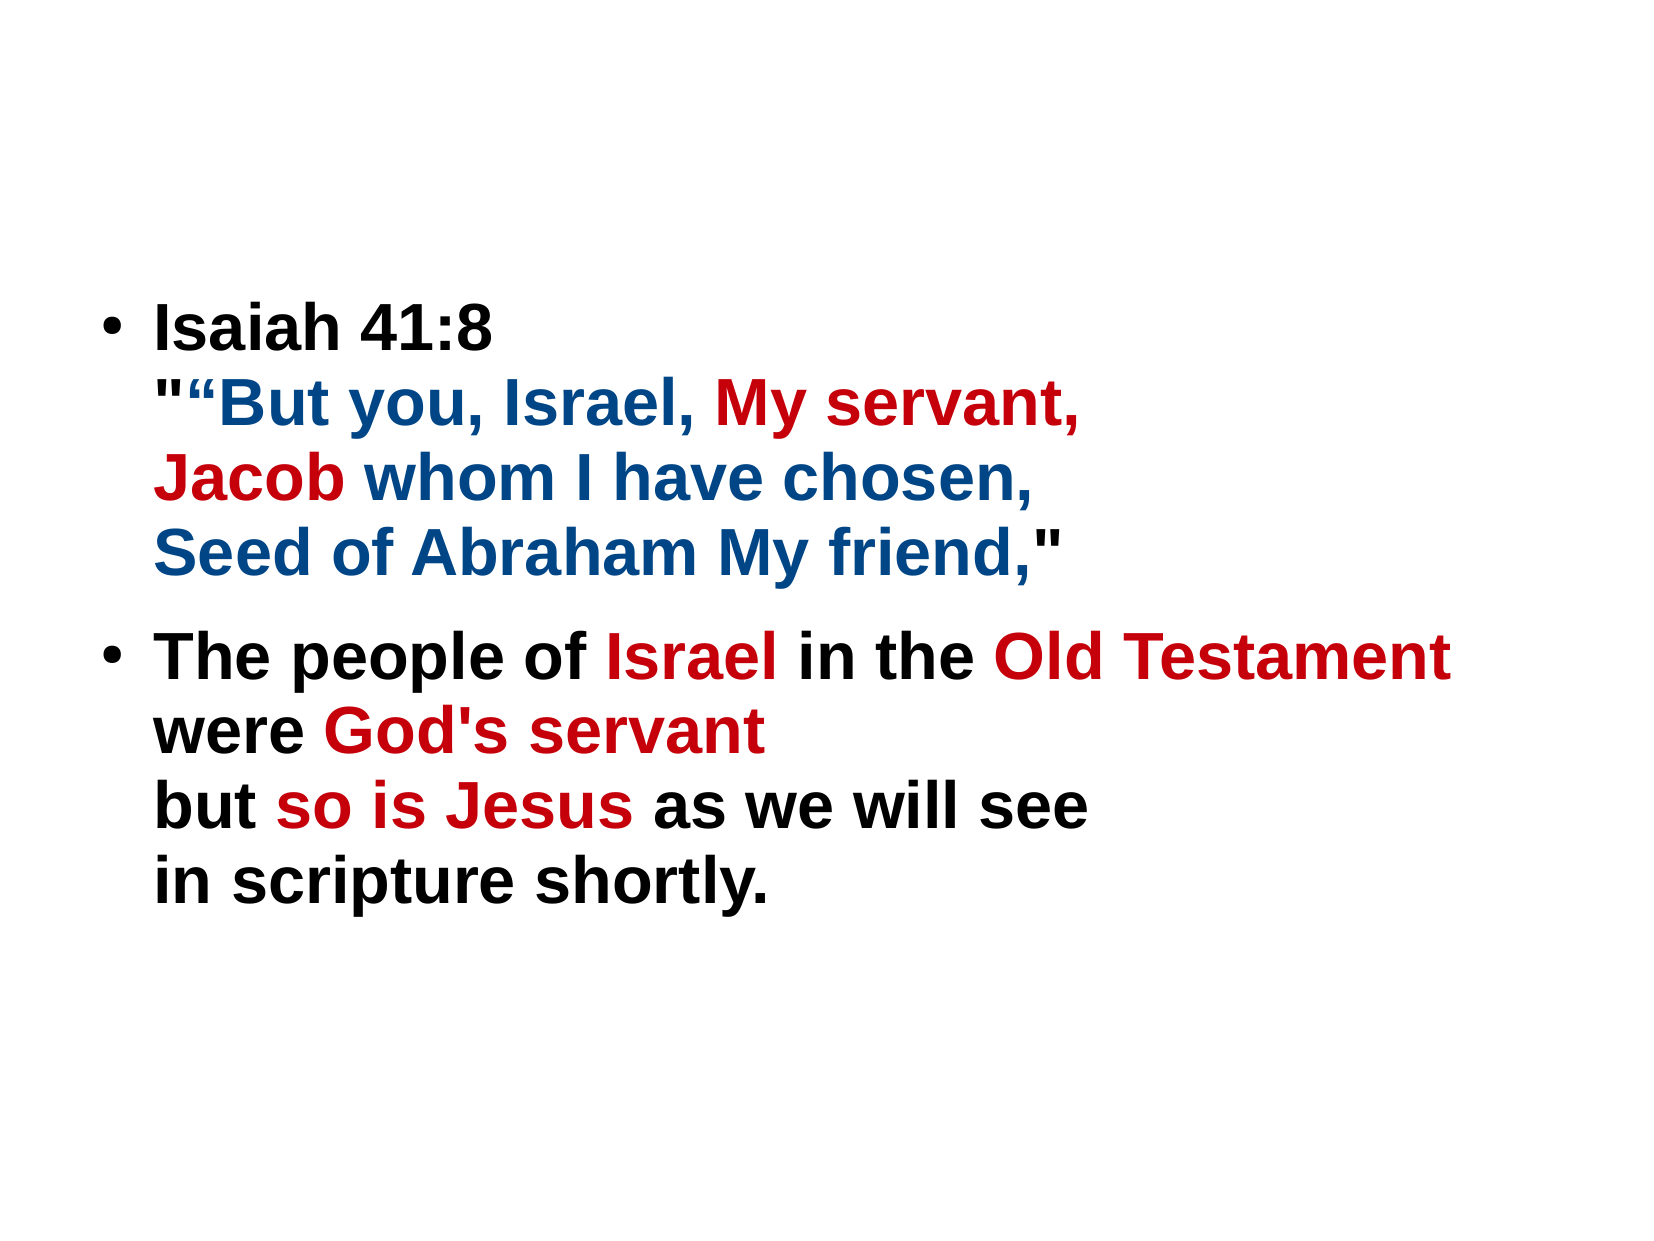

#
Isaiah 41:8
"“But you, Israel, My servant,
Jacob whom I have chosen,
Seed of Abraham My friend,"
The people of Israel in the Old Testament
were God's servant
but so is Jesus as we will see
in scripture shortly.